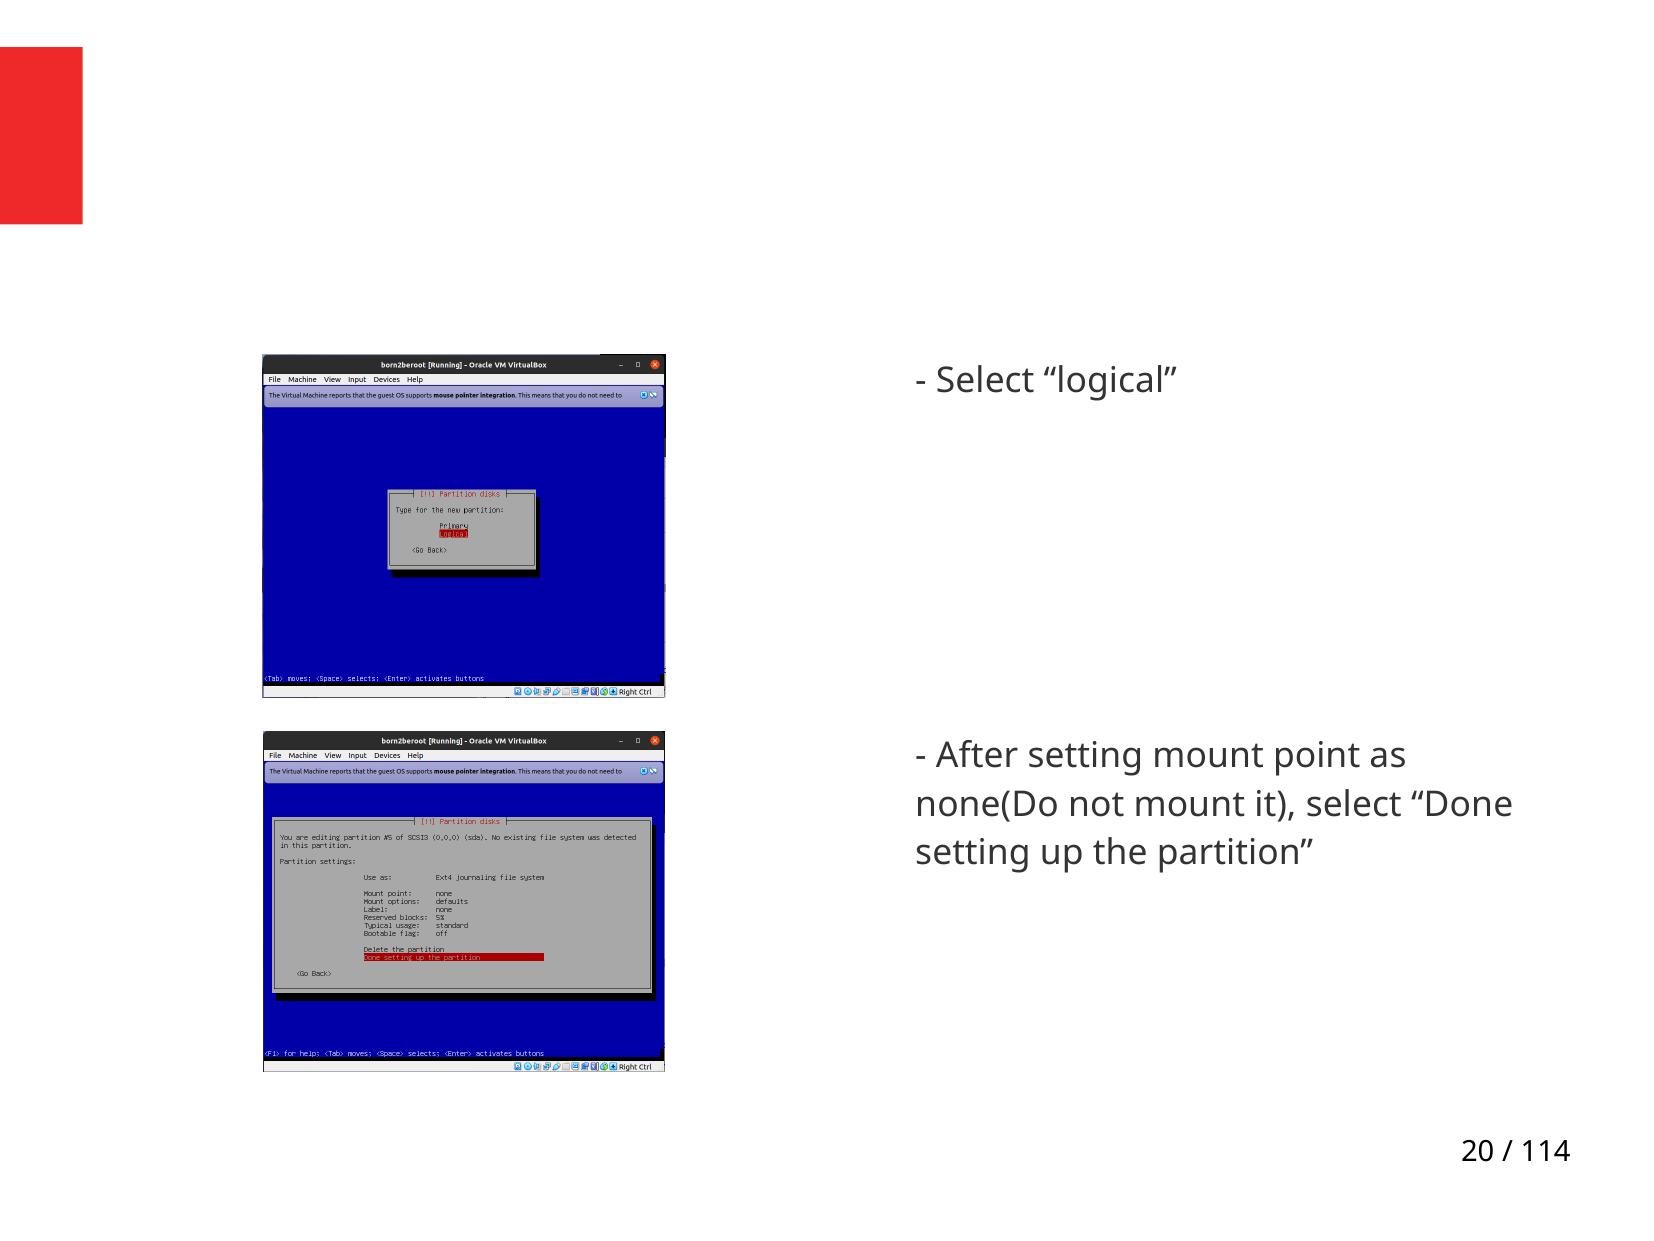

# - Select “logical”
- After setting mount point as none(Do not mount it), select “Done setting up the partition”
20